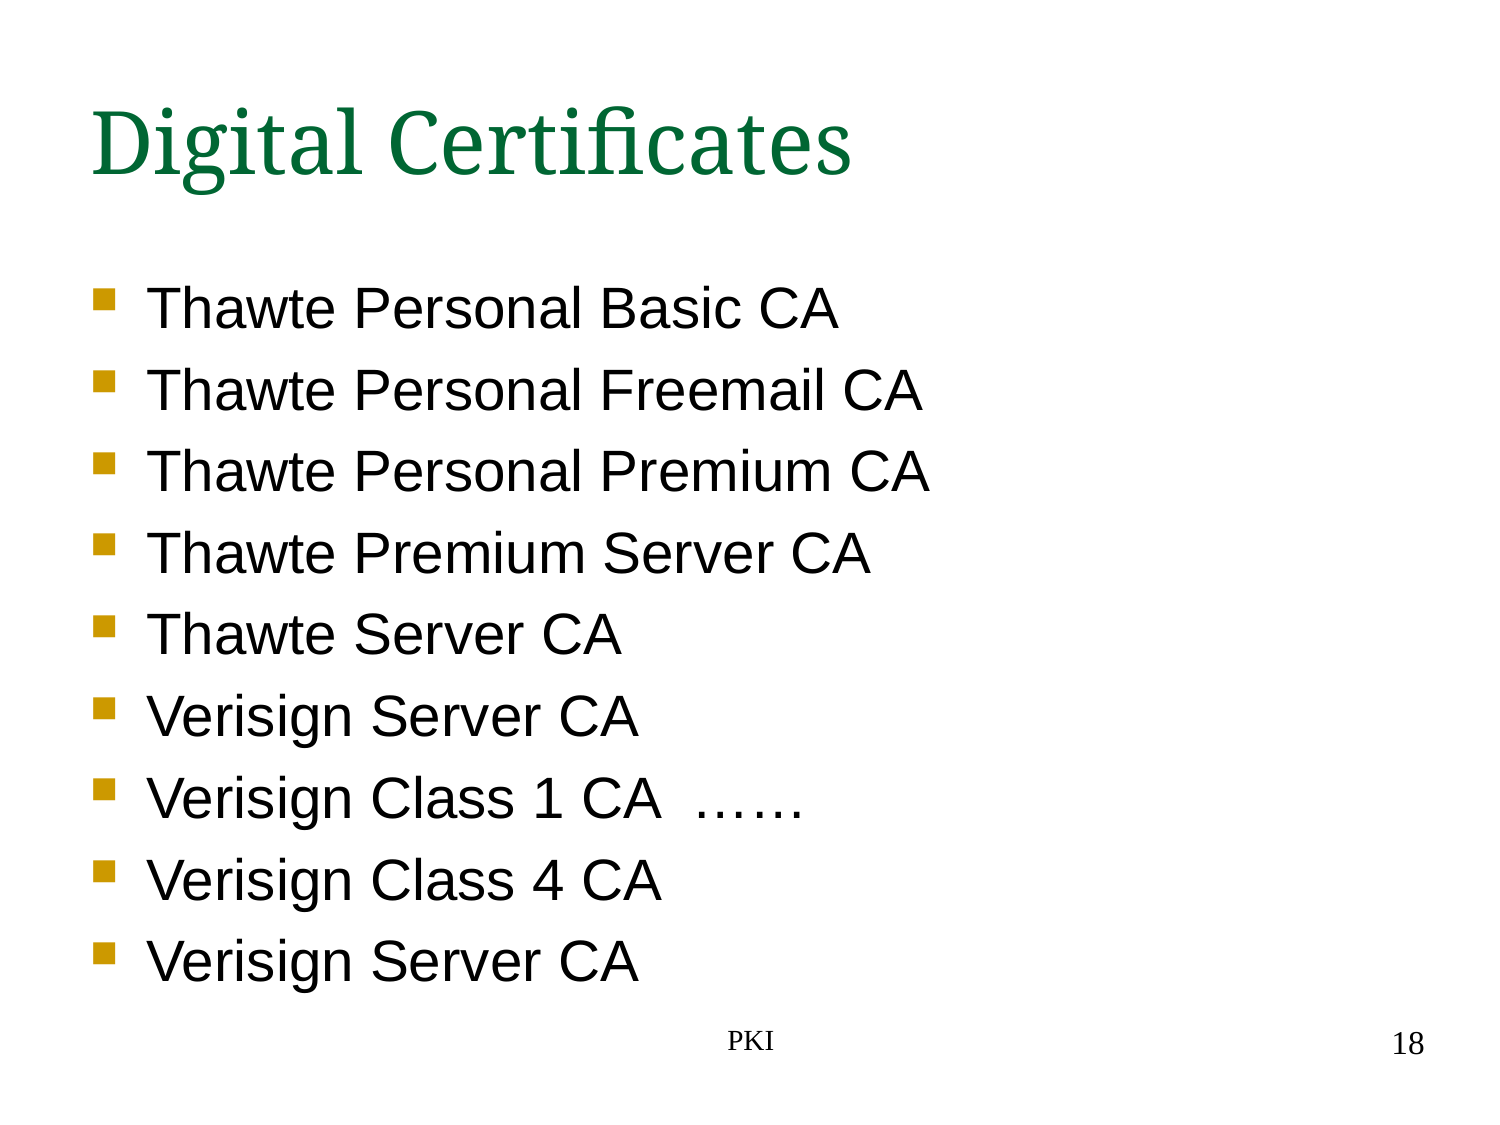

# Digital Certificates
Thawte Personal Basic CA
Thawte Personal Freemail CA
Thawte Personal Premium CA
Thawte Premium Server CA
Thawte Server CA
Verisign Server CA
Verisign Class 1 CA ……
Verisign Class 4 CA
Verisign Server CA
PKI
18